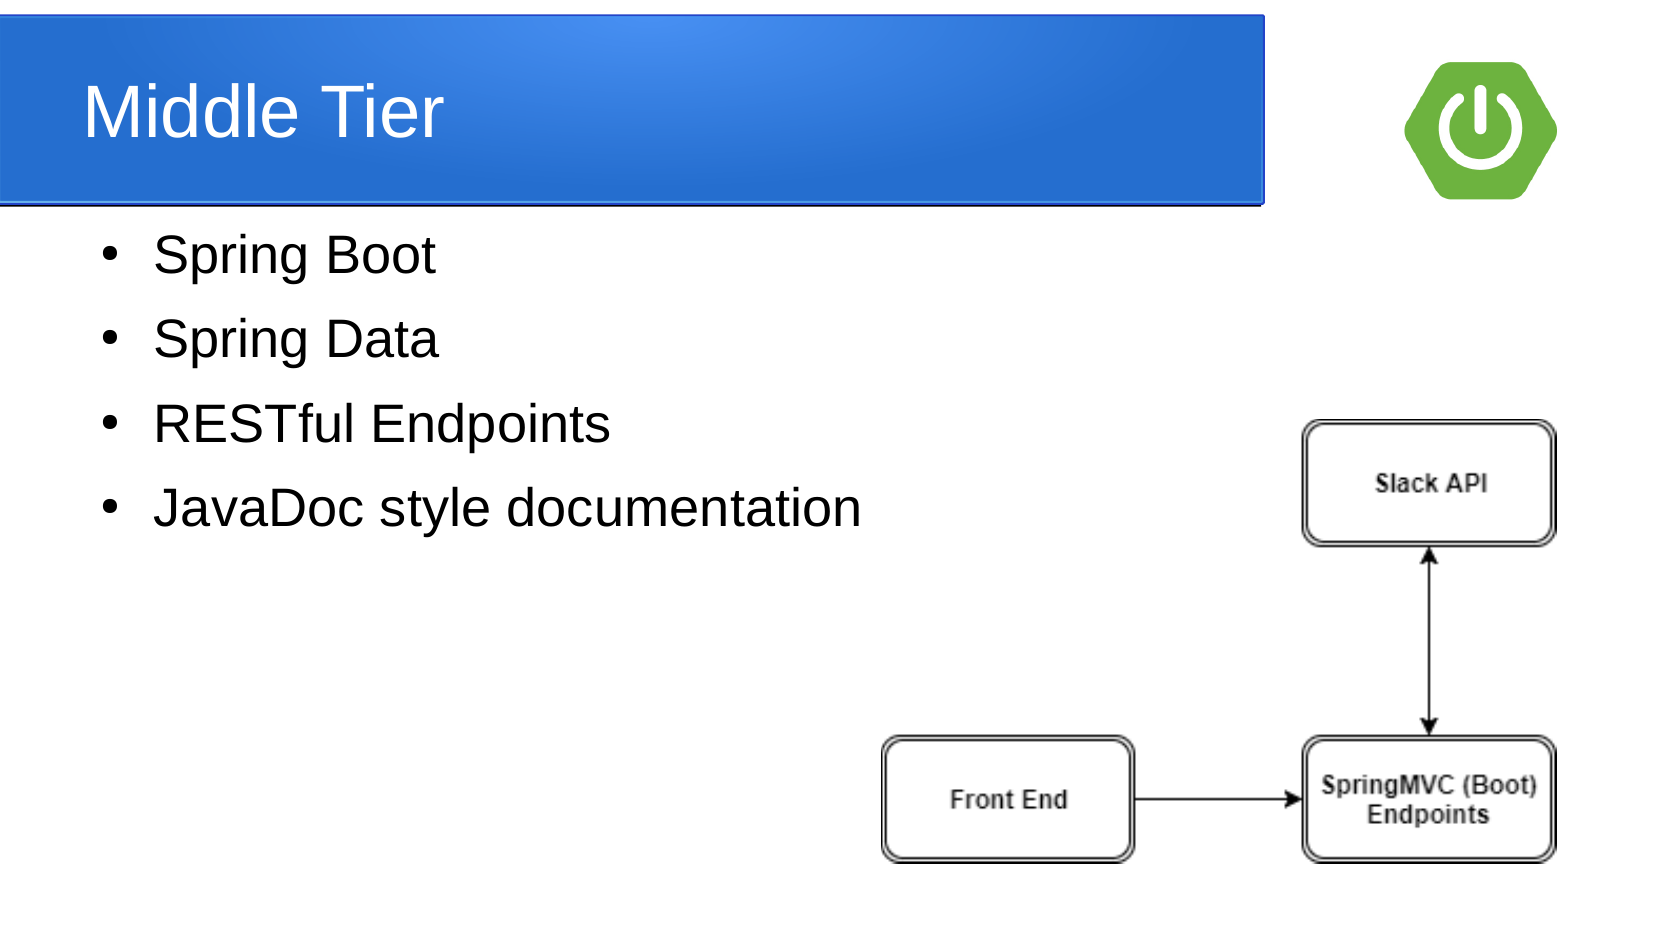

# Middle Tier
Spring Boot
Spring Data
RESTful Endpoints
JavaDoc style documentation